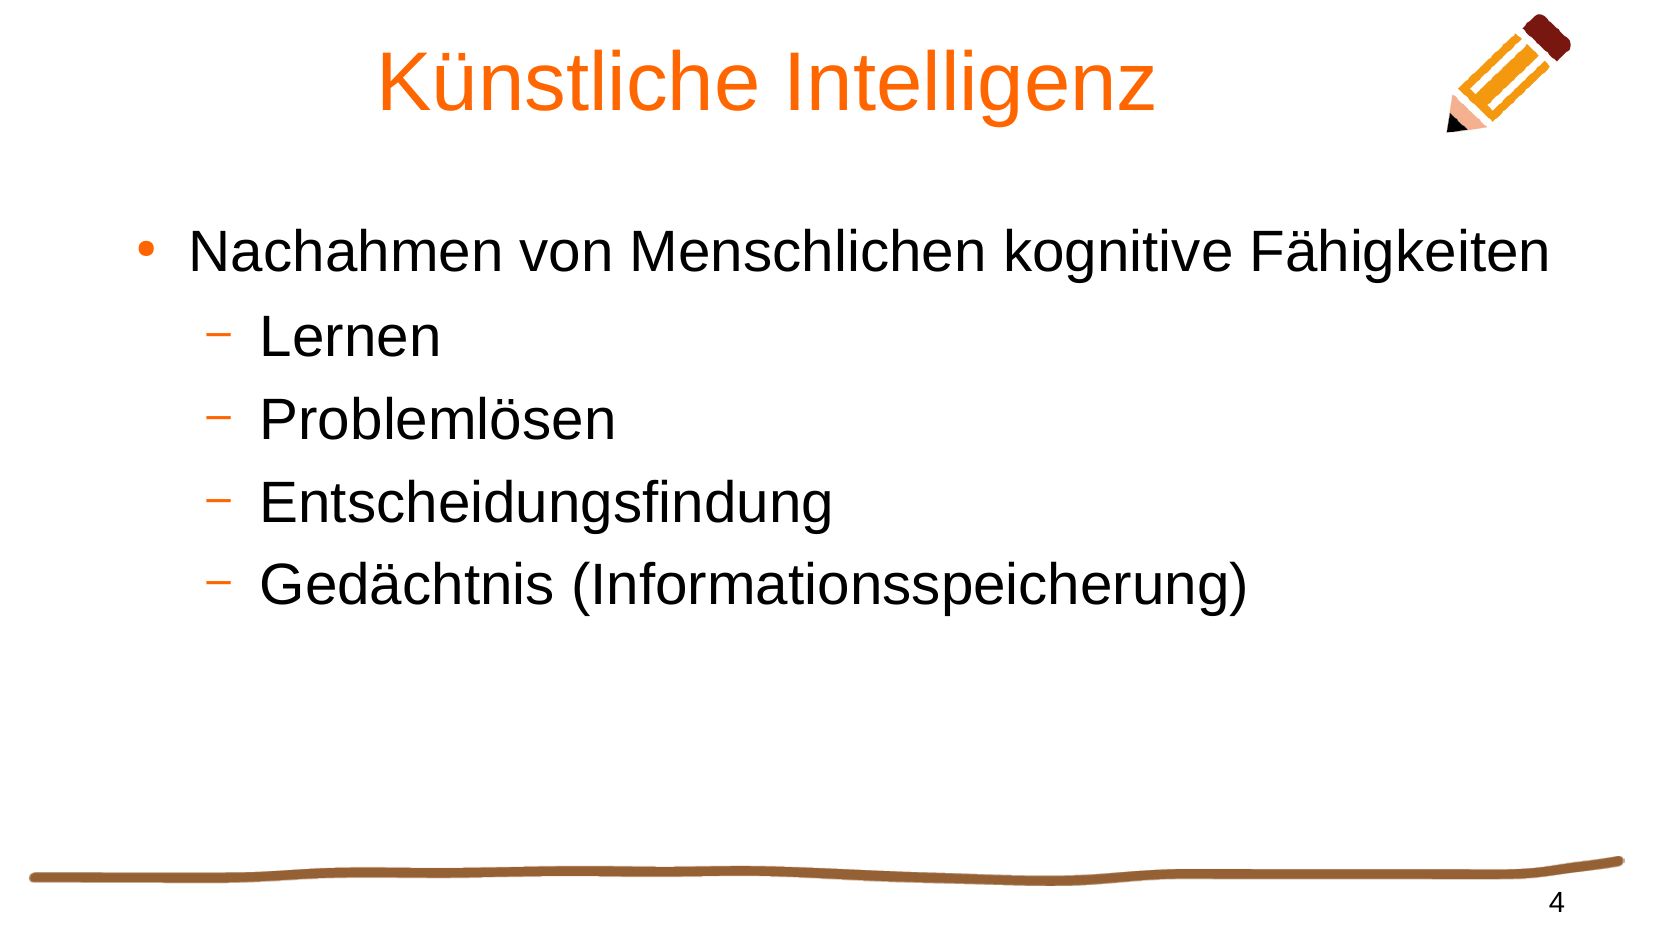

# Künstliche Intelligenz
Nachahmen von Menschlichen kognitive Fähigkeiten
Lernen
Problemlösen
Entscheidungsfindung
Gedächtnis (Informationsspeicherung)
4